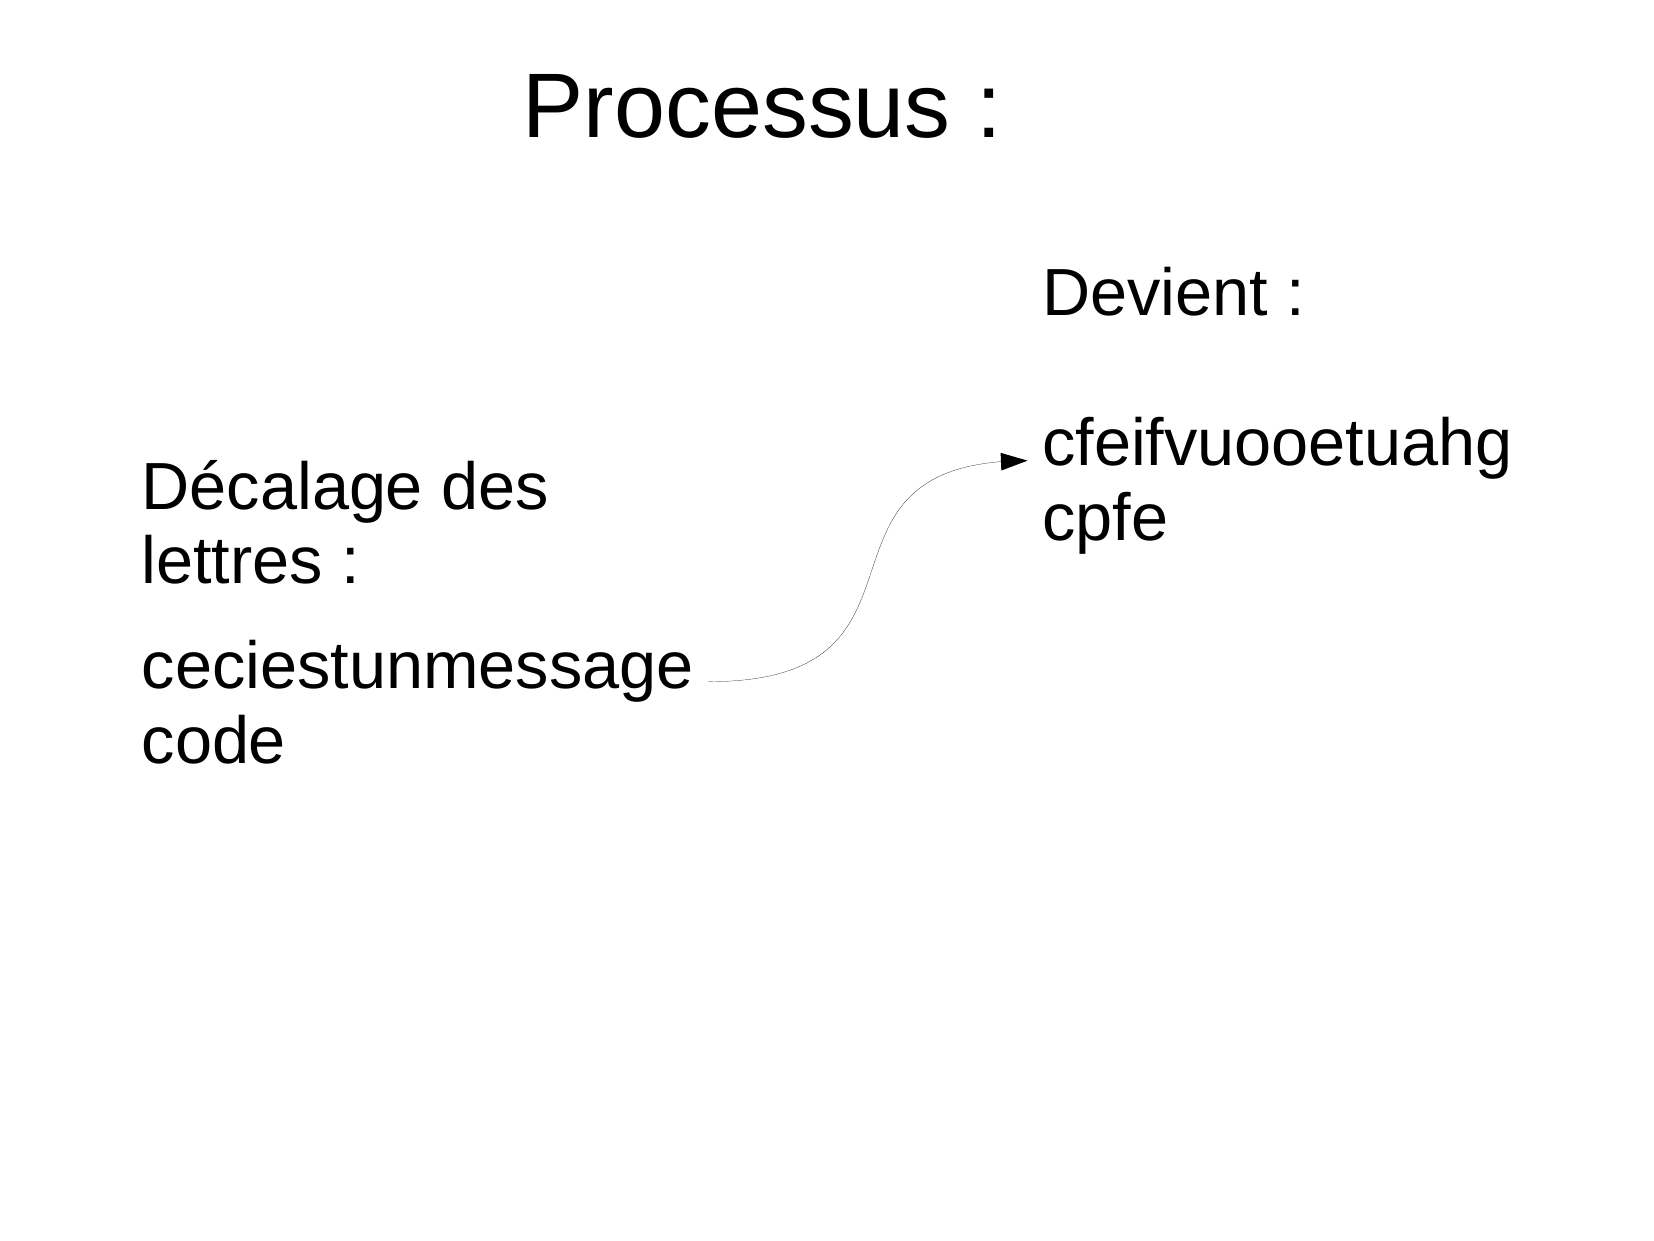

Processus :
Devient :
cfeifvuooetuahgcpfe
# Décalage des lettres :
ceciestunmessagecode